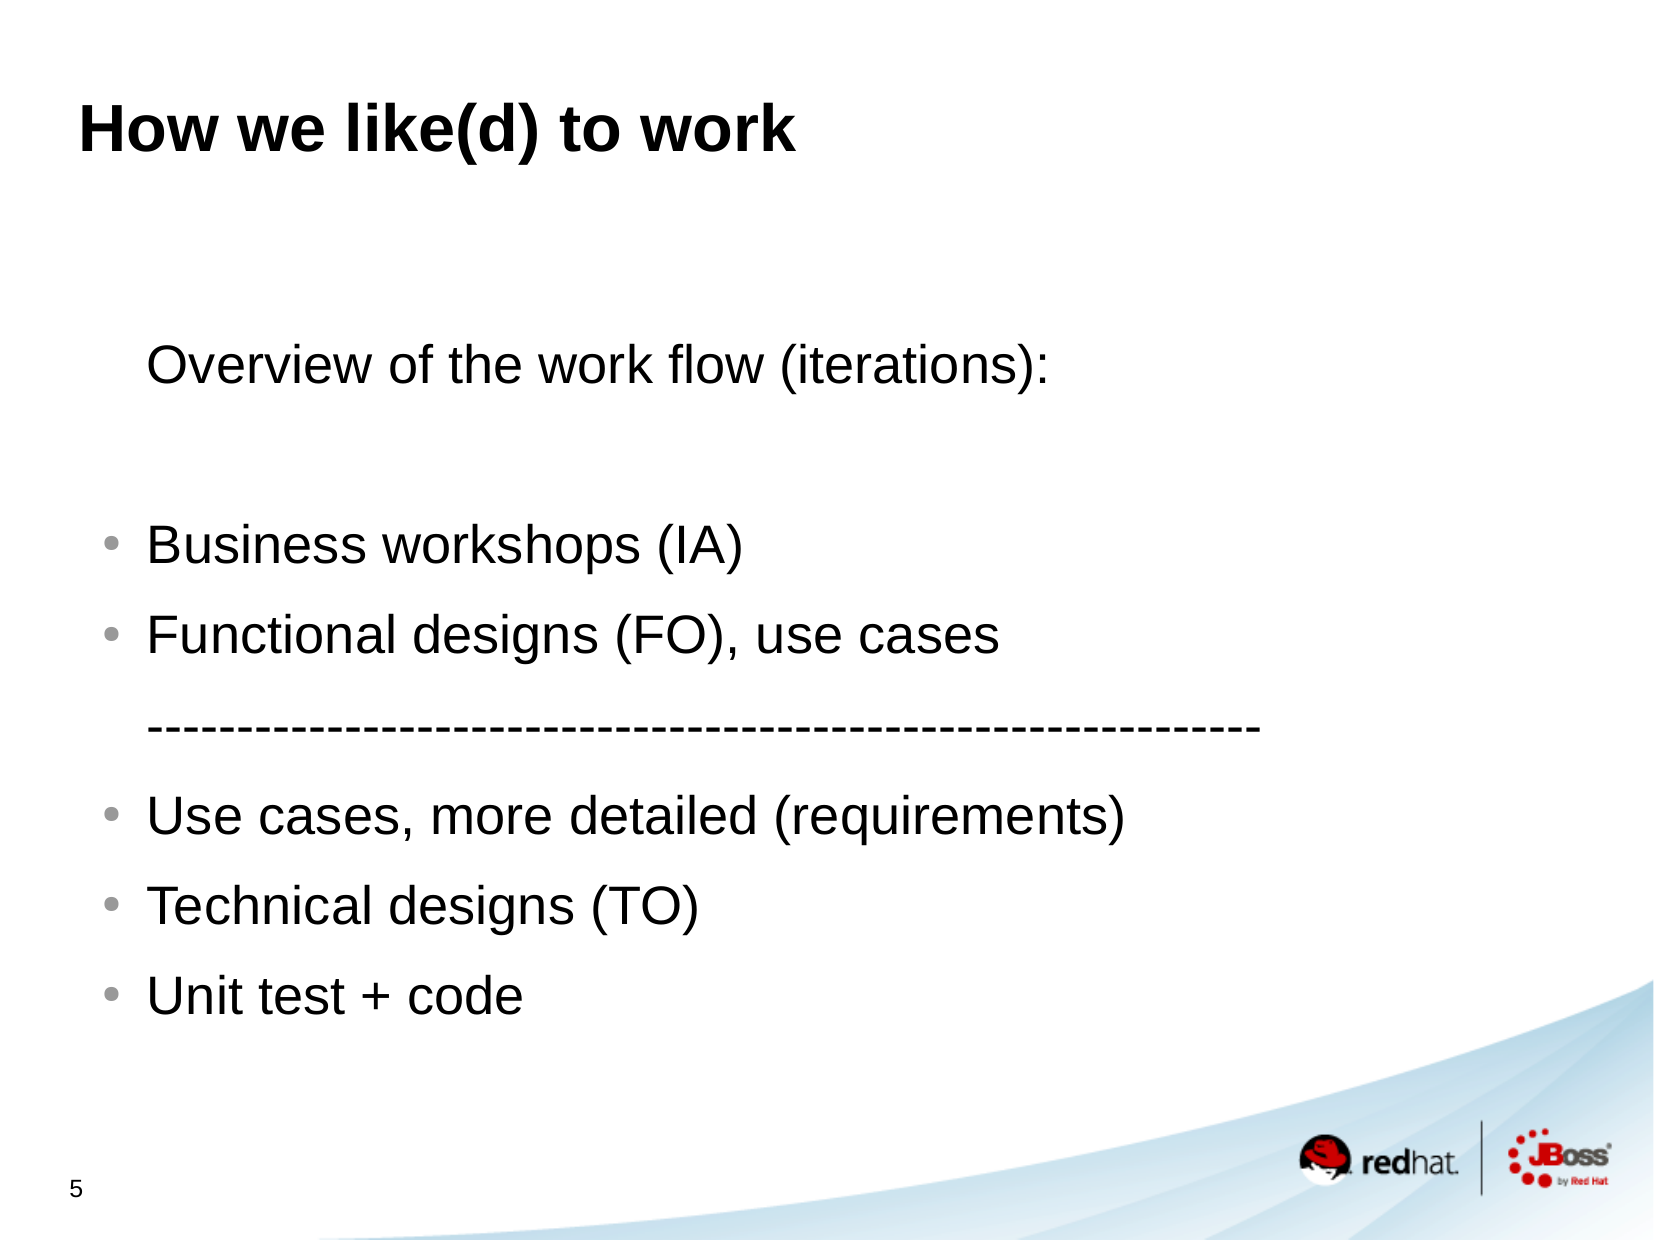

# How we like(d) to work
Overview of the work flow (iterations):
Business workshops (IA)
Functional designs (FO), use cases
--------------------------------------------------------------
Use cases, more detailed (requirements)
Technical designs (TO)
Unit test + code